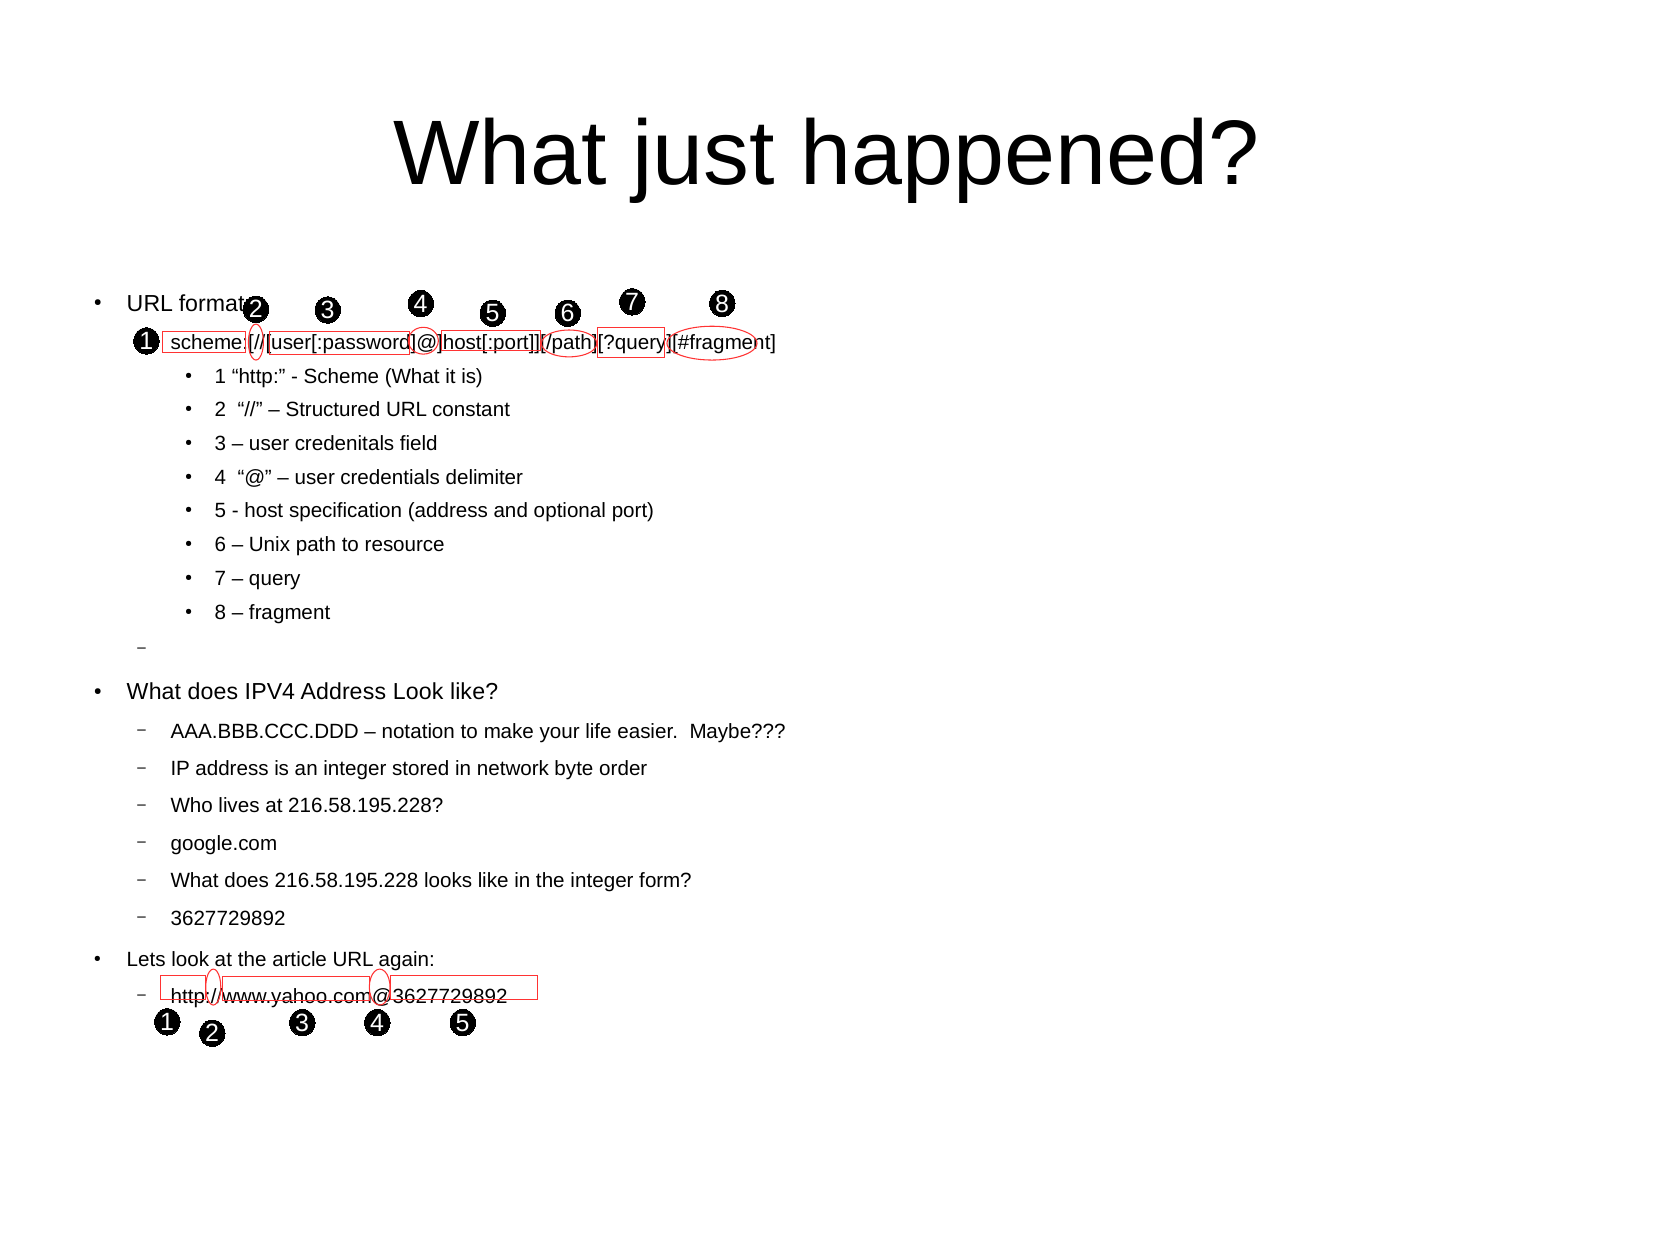

# What just happened?
7
URL format
scheme:[//[user[:password]@]host[:port]][/path][?query][#fragment]
1 “http:” - Scheme (What it is)
2 “//” – Structured URL constant
3 – user credenitals field
4 “@” – user credentials delimiter
5 - host specification (address and optional port)
6 – Unix path to resource
7 – query
8 – fragment
What does IPV4 Address Look like?
AAA.BBB.CCC.DDD – notation to make your life easier. Maybe???
IP address is an integer stored in network byte order
Who lives at 216.58.195.228?
google.com
What does 216.58.195.228 looks like in the integer form?
3627729892
Lets look at the article URL again:
http://www.yahoo.com@3627729892
8
4
2
3
5
6
1
1
3
4
5
2